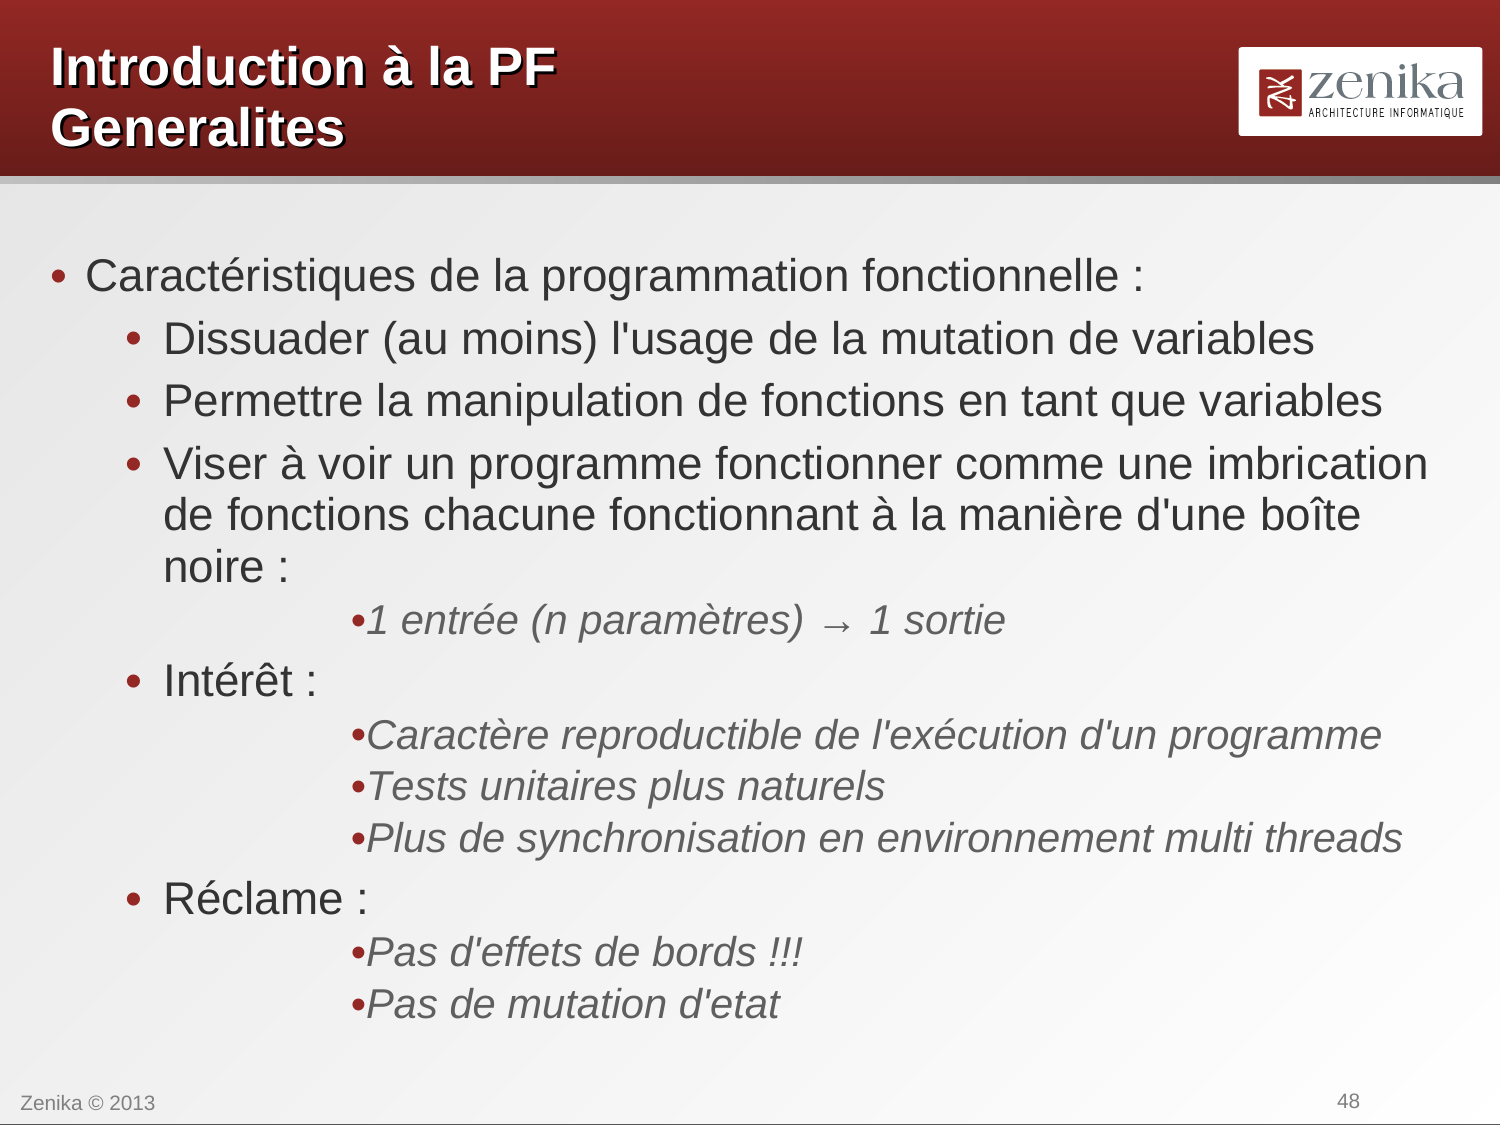

# Introduction à la PF Generalites
Caractéristiques de la programmation fonctionnelle :
Dissuader (au moins) l'usage de la mutation de variables
Permettre la manipulation de fonctions en tant que variables
Viser à voir un programme fonctionner comme une imbrication de fonctions chacune fonctionnant à la manière d'une boîte noire :
1 entrée (n paramètres) → 1 sortie
Intérêt :
Caractère reproductible de l'exécution d'un programme
Tests unitaires plus naturels
Plus de synchronisation en environnement multi threads
Réclame :
Pas d'effets de bords !!!
Pas de mutation d'etat